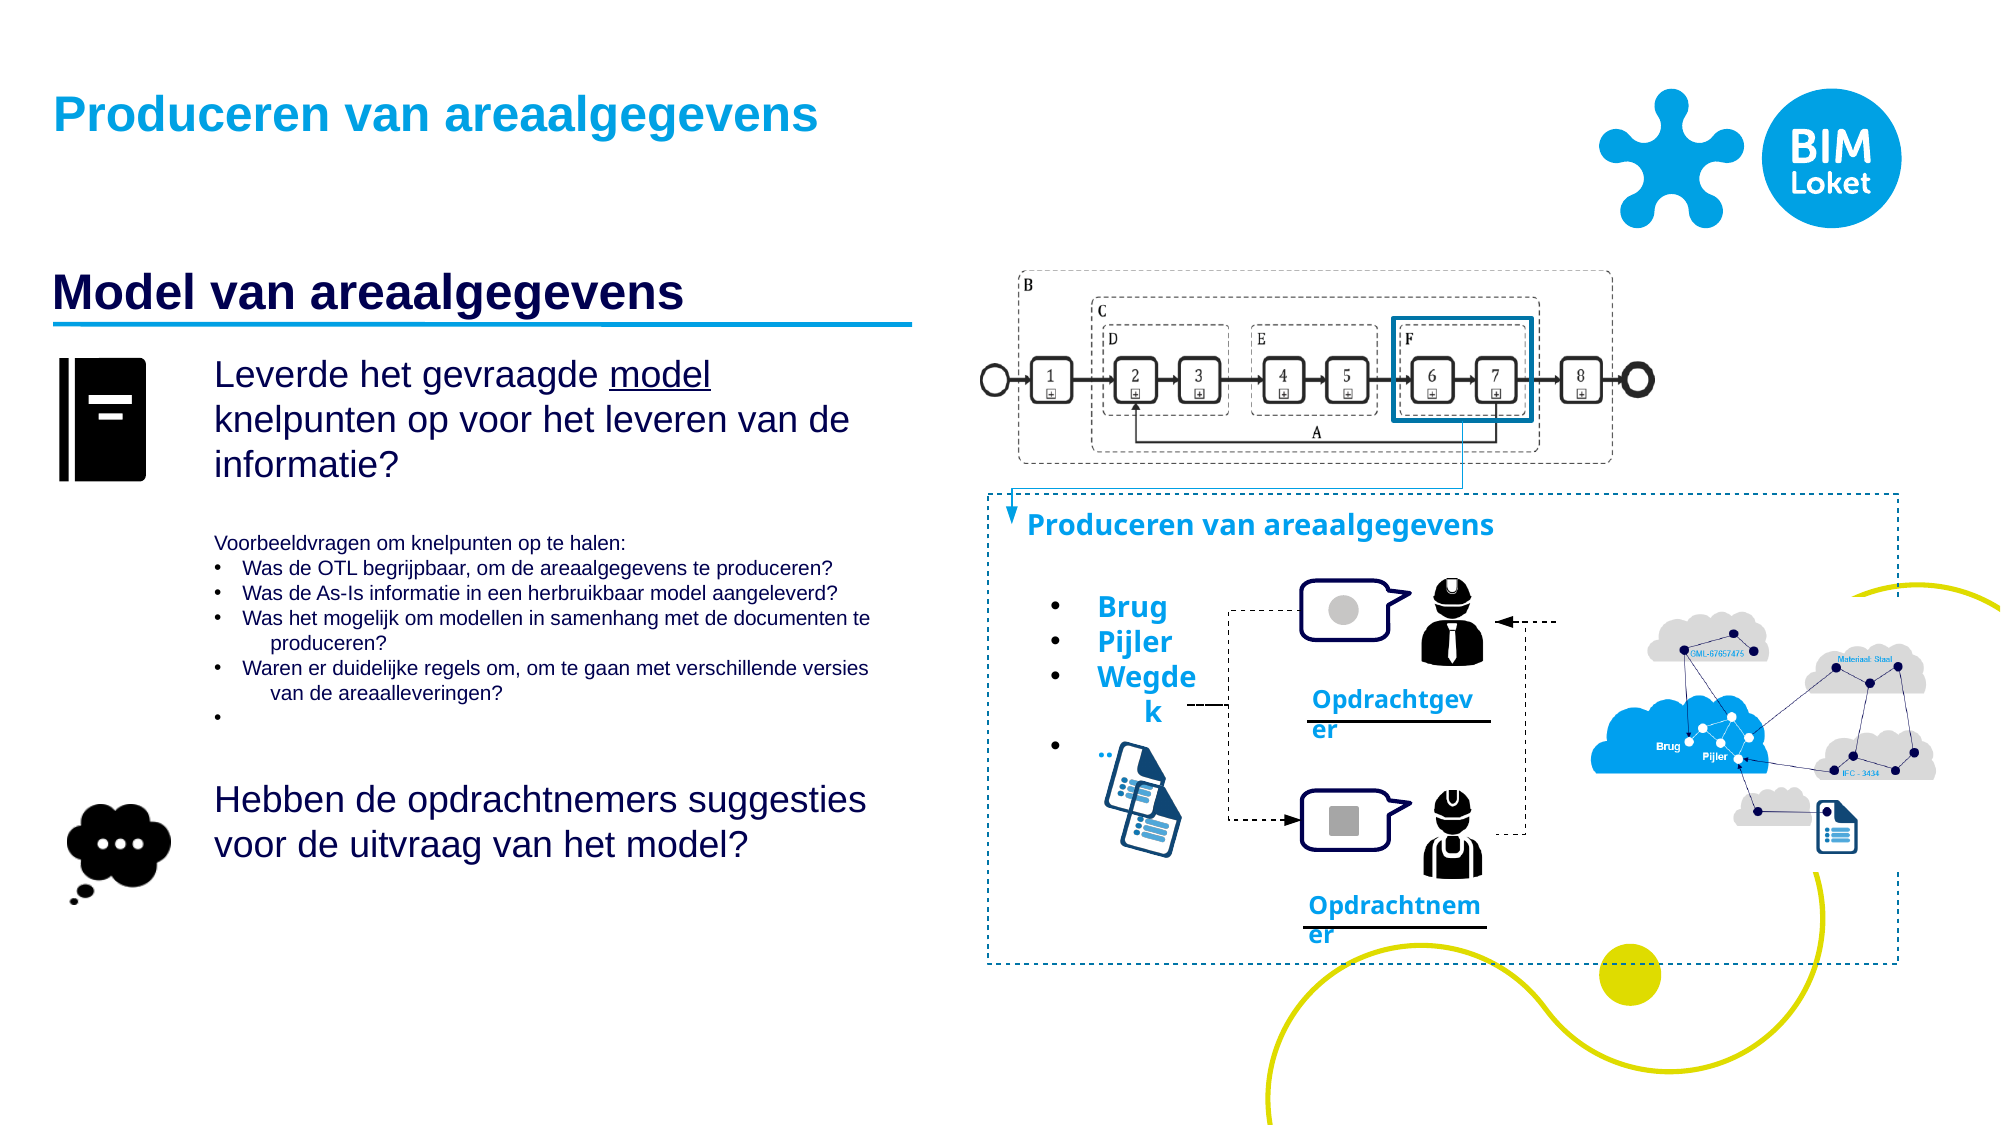

# Produceren van areaalgegevens
Model van areaalgegevens
Leverde het gevraagde model knelpunten op voor het leveren van de informatie?
Voorbeeldvragen om knelpunten op te halen:
Was de OTL begrijpbaar, om de areaalgegevens te produceren?
Was de As-Is informatie in een herbruikbaar model aangeleverd?
Was het mogelijk om modellen in samenhang met de documenten te produceren?
Waren er duidelijke regels om, om te gaan met verschillende versies van de areaalleveringen?
Hebben de opdrachtnemers suggesties voor de uitvraag van het model?
Produceren van areaalgegevens
Brug
Pijler
Wegdek
..
Opdrachtgever
Opdrachtnemer